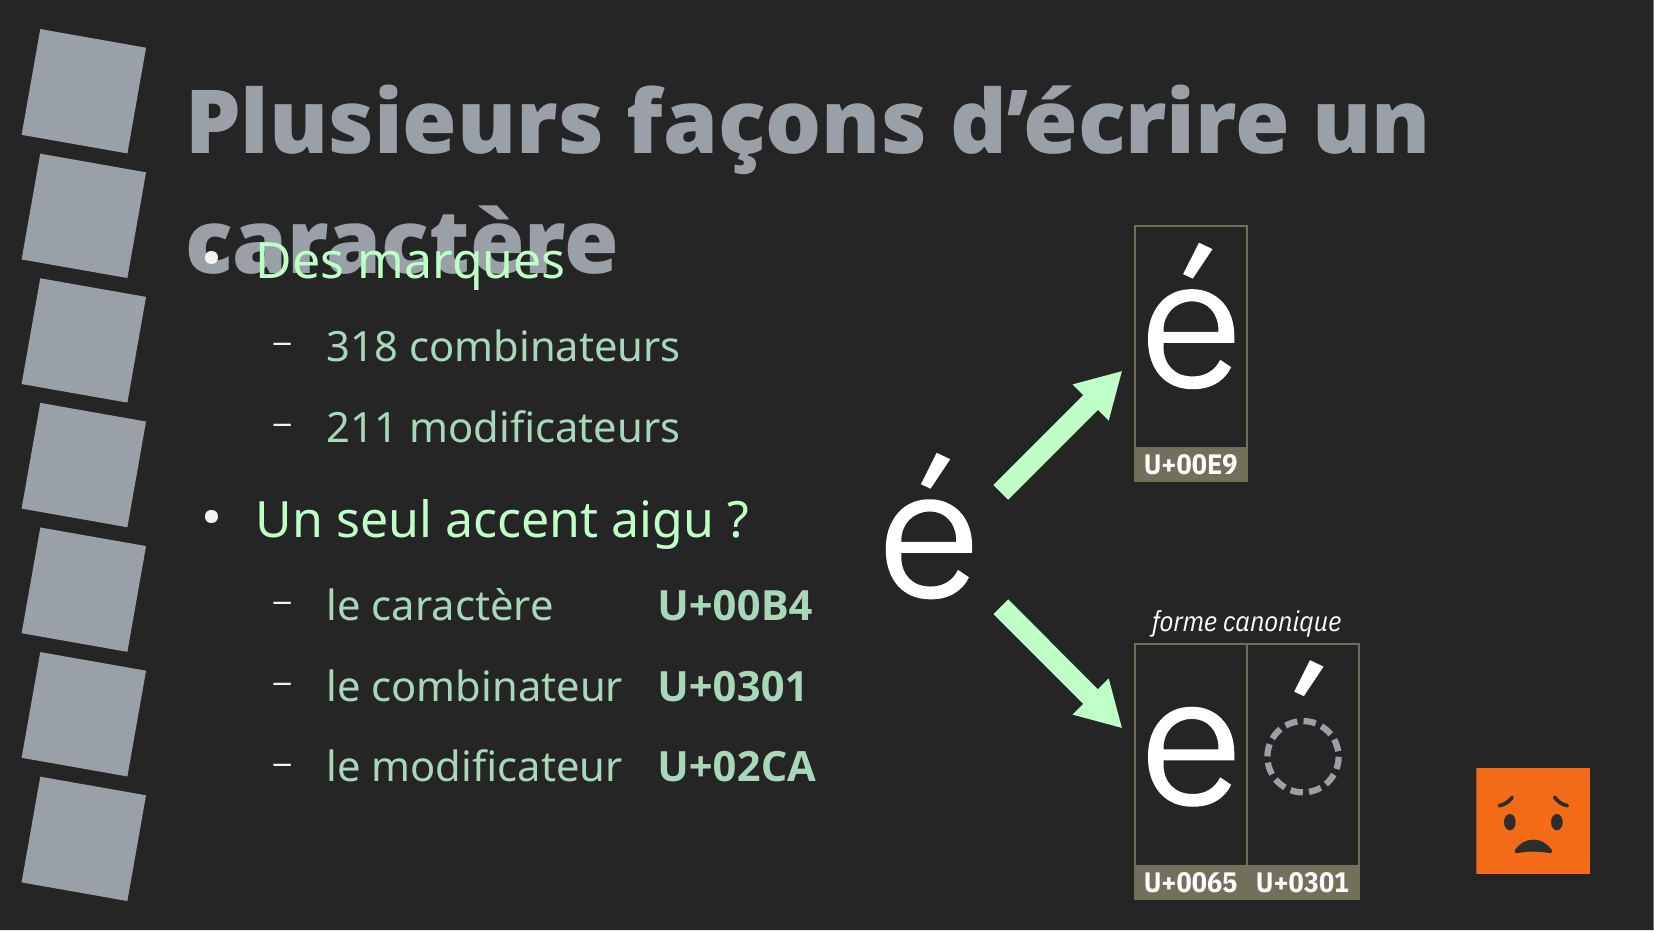

# Plusieurs façons d’écrire un caractère
Des marques
318 combinateurs
211 modificateurs
Un seul accent aigu ?
le caractère	U+00B4
le combinateur	U+0301
le modificateur	U+02CA